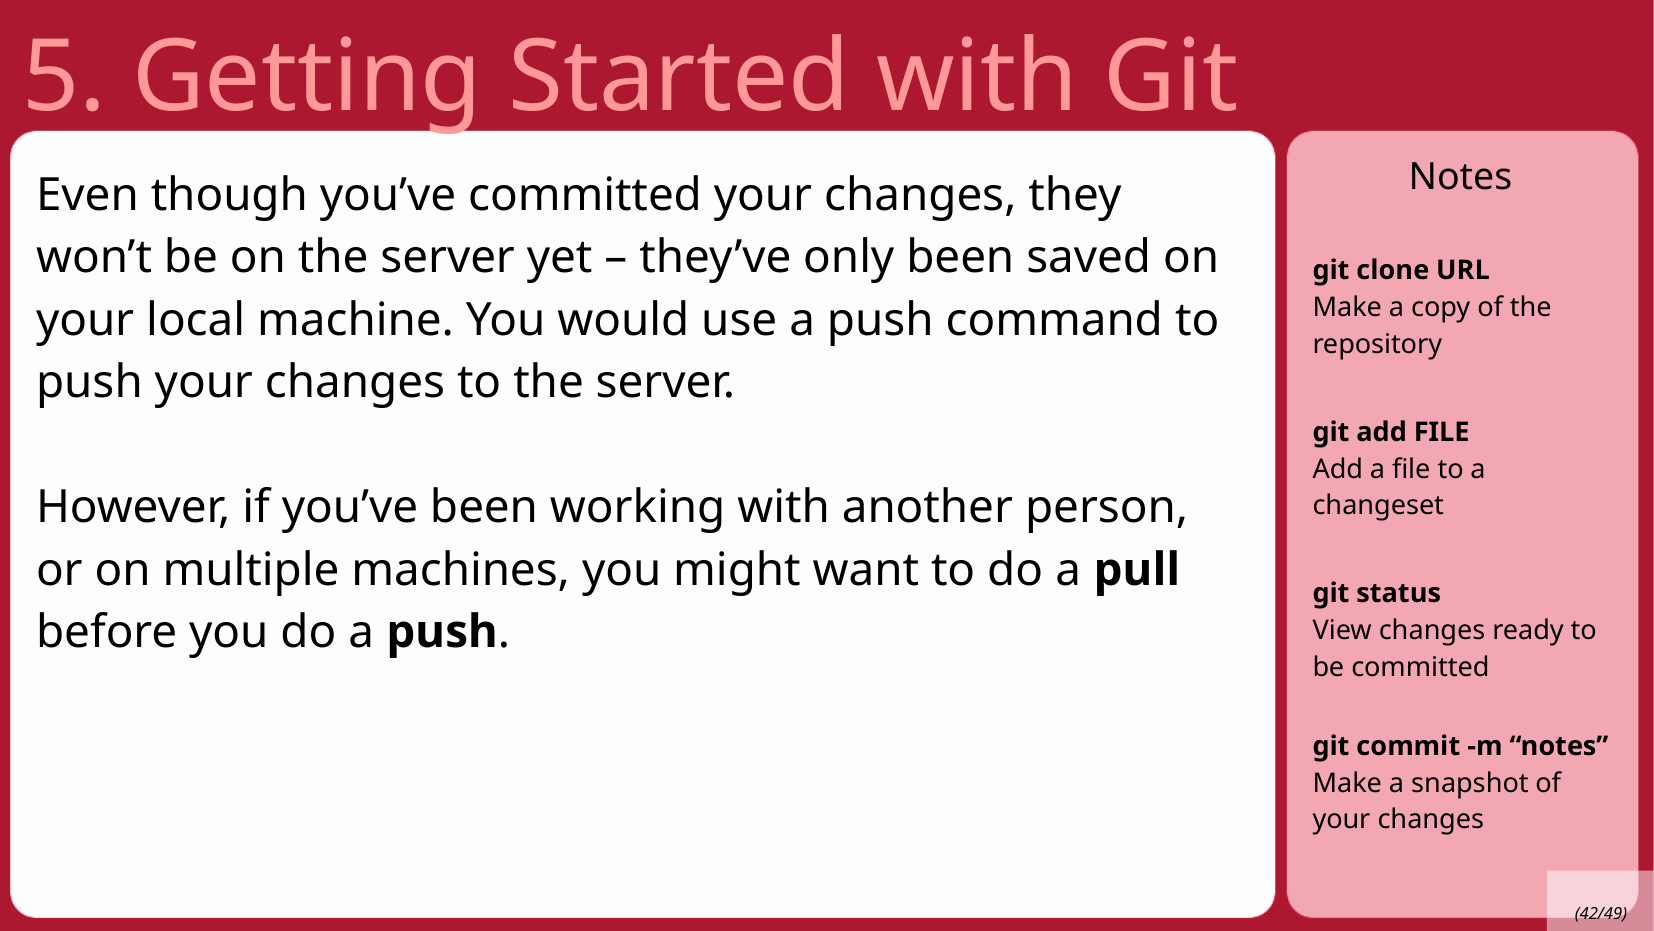

# 5. Getting Started with Git
Notes
git clone URL
Make a copy of the repository
git add FILE
Add a file to a changeset
git status
View changes ready to be committed
git commit -m “notes”
Make a snapshot of your changes
Even though you’ve committed your changes, they won’t be on the server yet – they’ve only been saved on your local machine. You would use a push command to push your changes to the server.
However, if you’ve been working with another person, or on multiple machines, you might want to do a pull before you do a push.